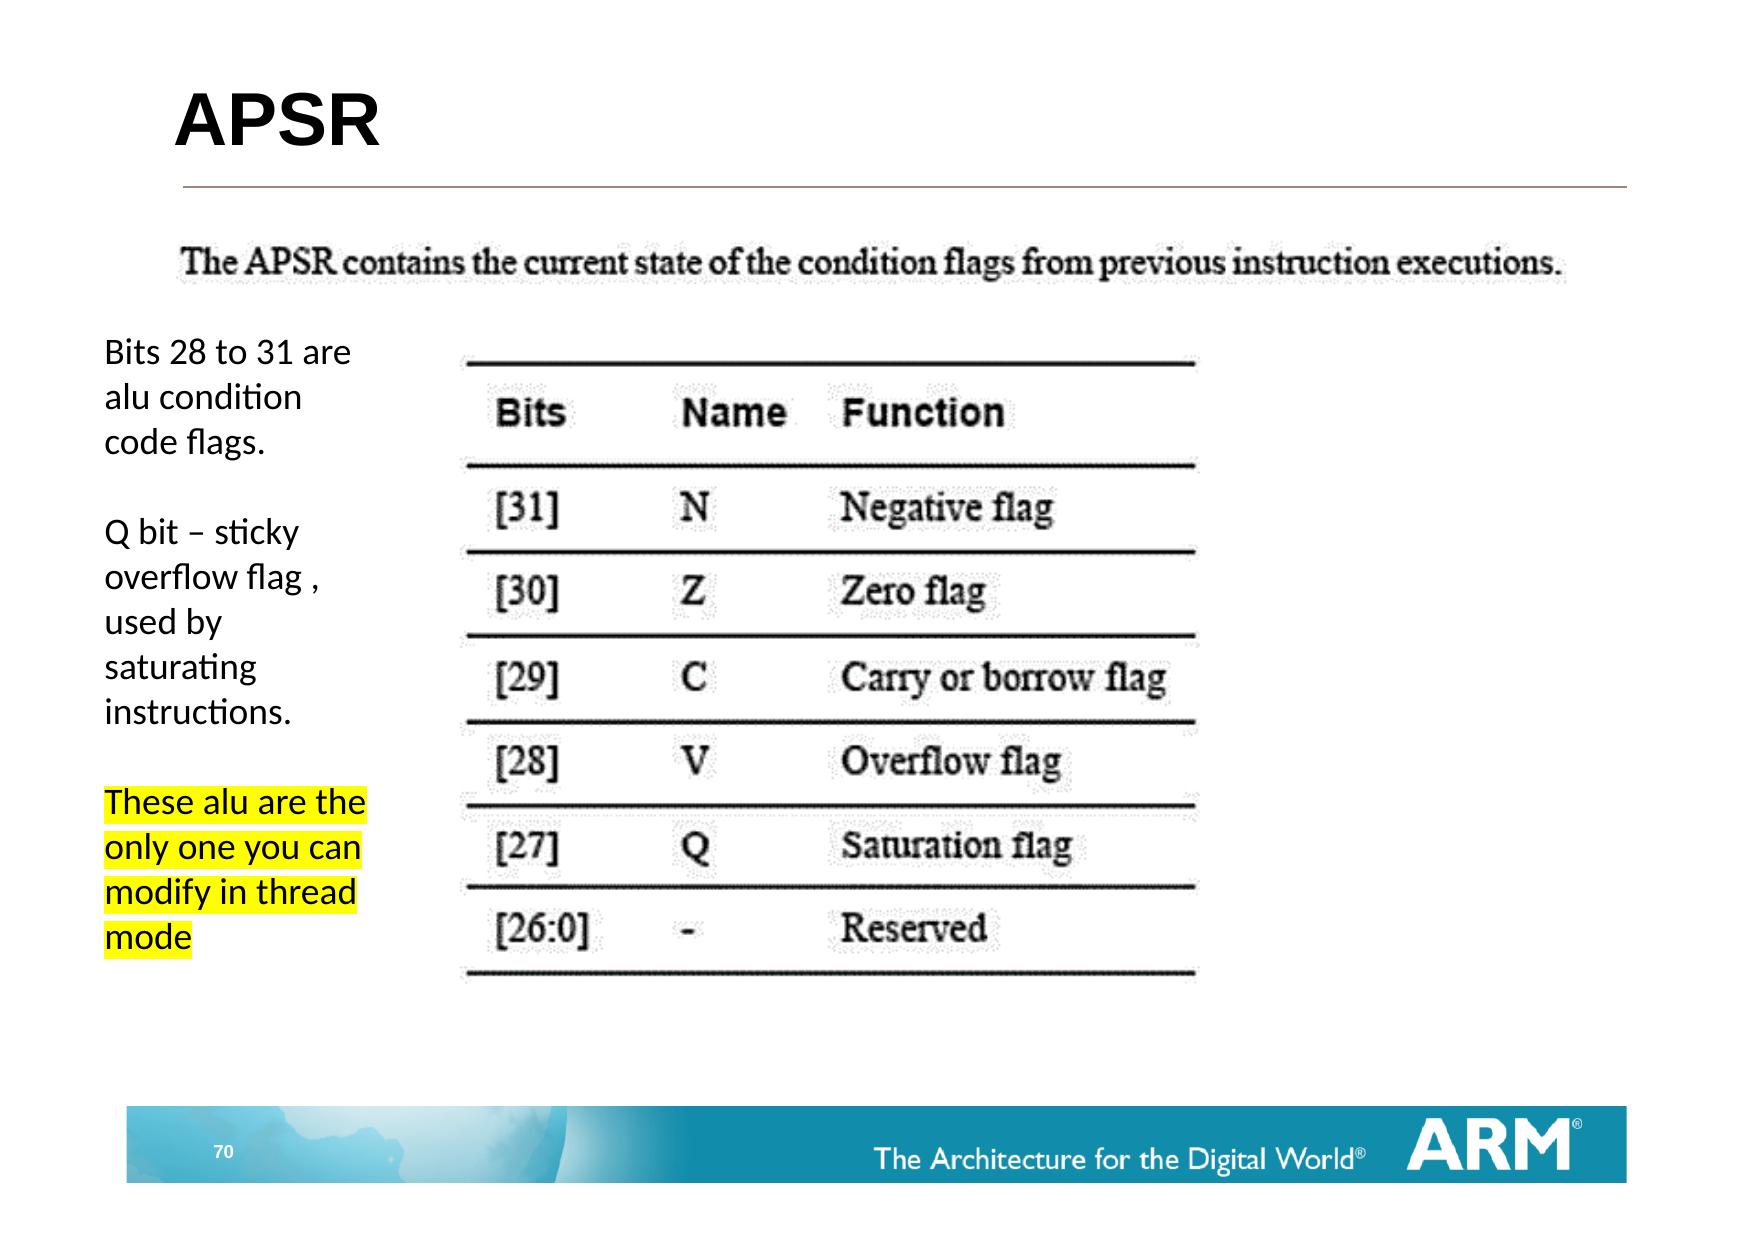

# APSR
Bits 28 to 31 are alu condition code flags.
Q bit – sticky overflow flag , used by saturating instructions.
These alu are the only one you can modify in thread mode